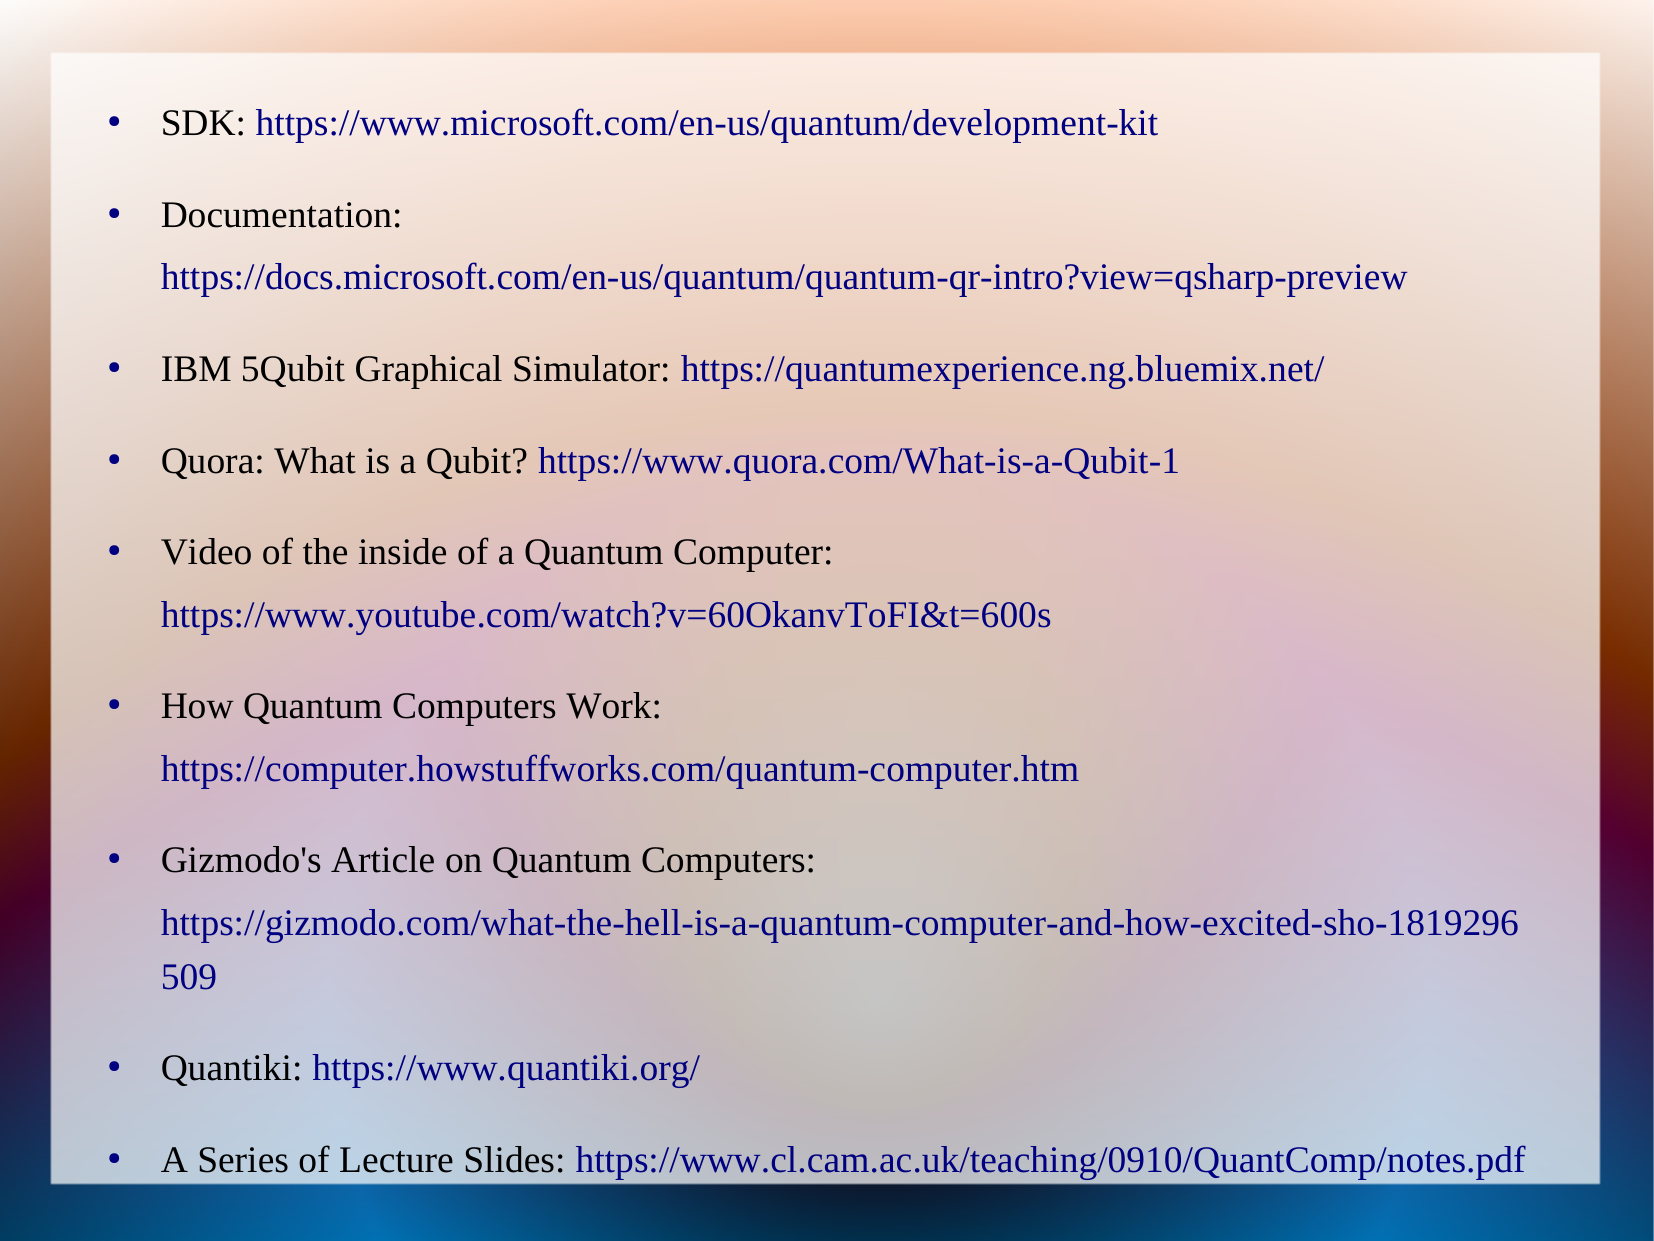

# SDK: https://www.microsoft.com/en-us/quantum/development-kit
Documentation: https://docs.microsoft.com/en-us/quantum/quantum-qr-intro?view=qsharp-preview
IBM 5Qubit Graphical Simulator: https://quantumexperience.ng.bluemix.net/
Quora: What is a Qubit? https://www.quora.com/What-is-a-Qubit-1
Video of the inside of a Quantum Computer: https://www.youtube.com/watch?v=60OkanvToFI&t=600s
How Quantum Computers Work: https://computer.howstuffworks.com/quantum-computer.htm
Gizmodo's Article on Quantum Computers: https://gizmodo.com/what-the-hell-is-a-quantum-computer-and-how-excited-sho-1819296509
Quantiki: https://www.quantiki.org/
A Series of Lecture Slides: https://www.cl.cam.ac.uk/teaching/0910/QuantComp/notes.pdf